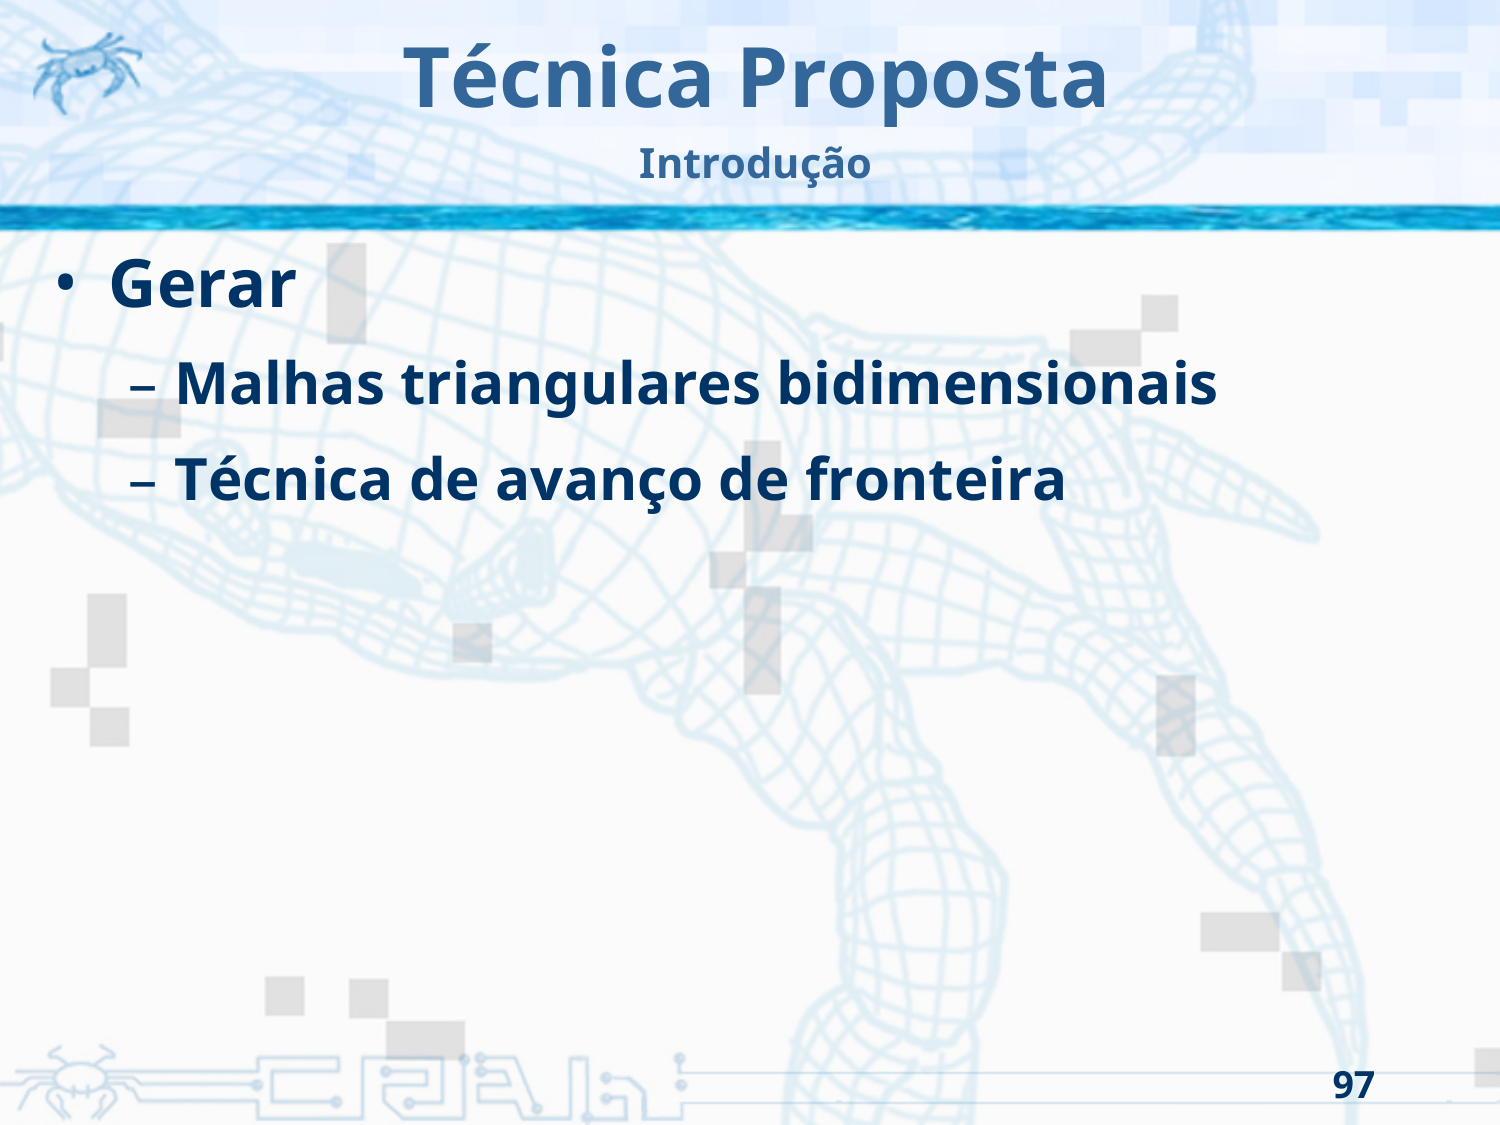

# Técnica Proposta Introdução
Gerar
Malhas triangulares bidimensionais
Técnica de avanço de fronteira